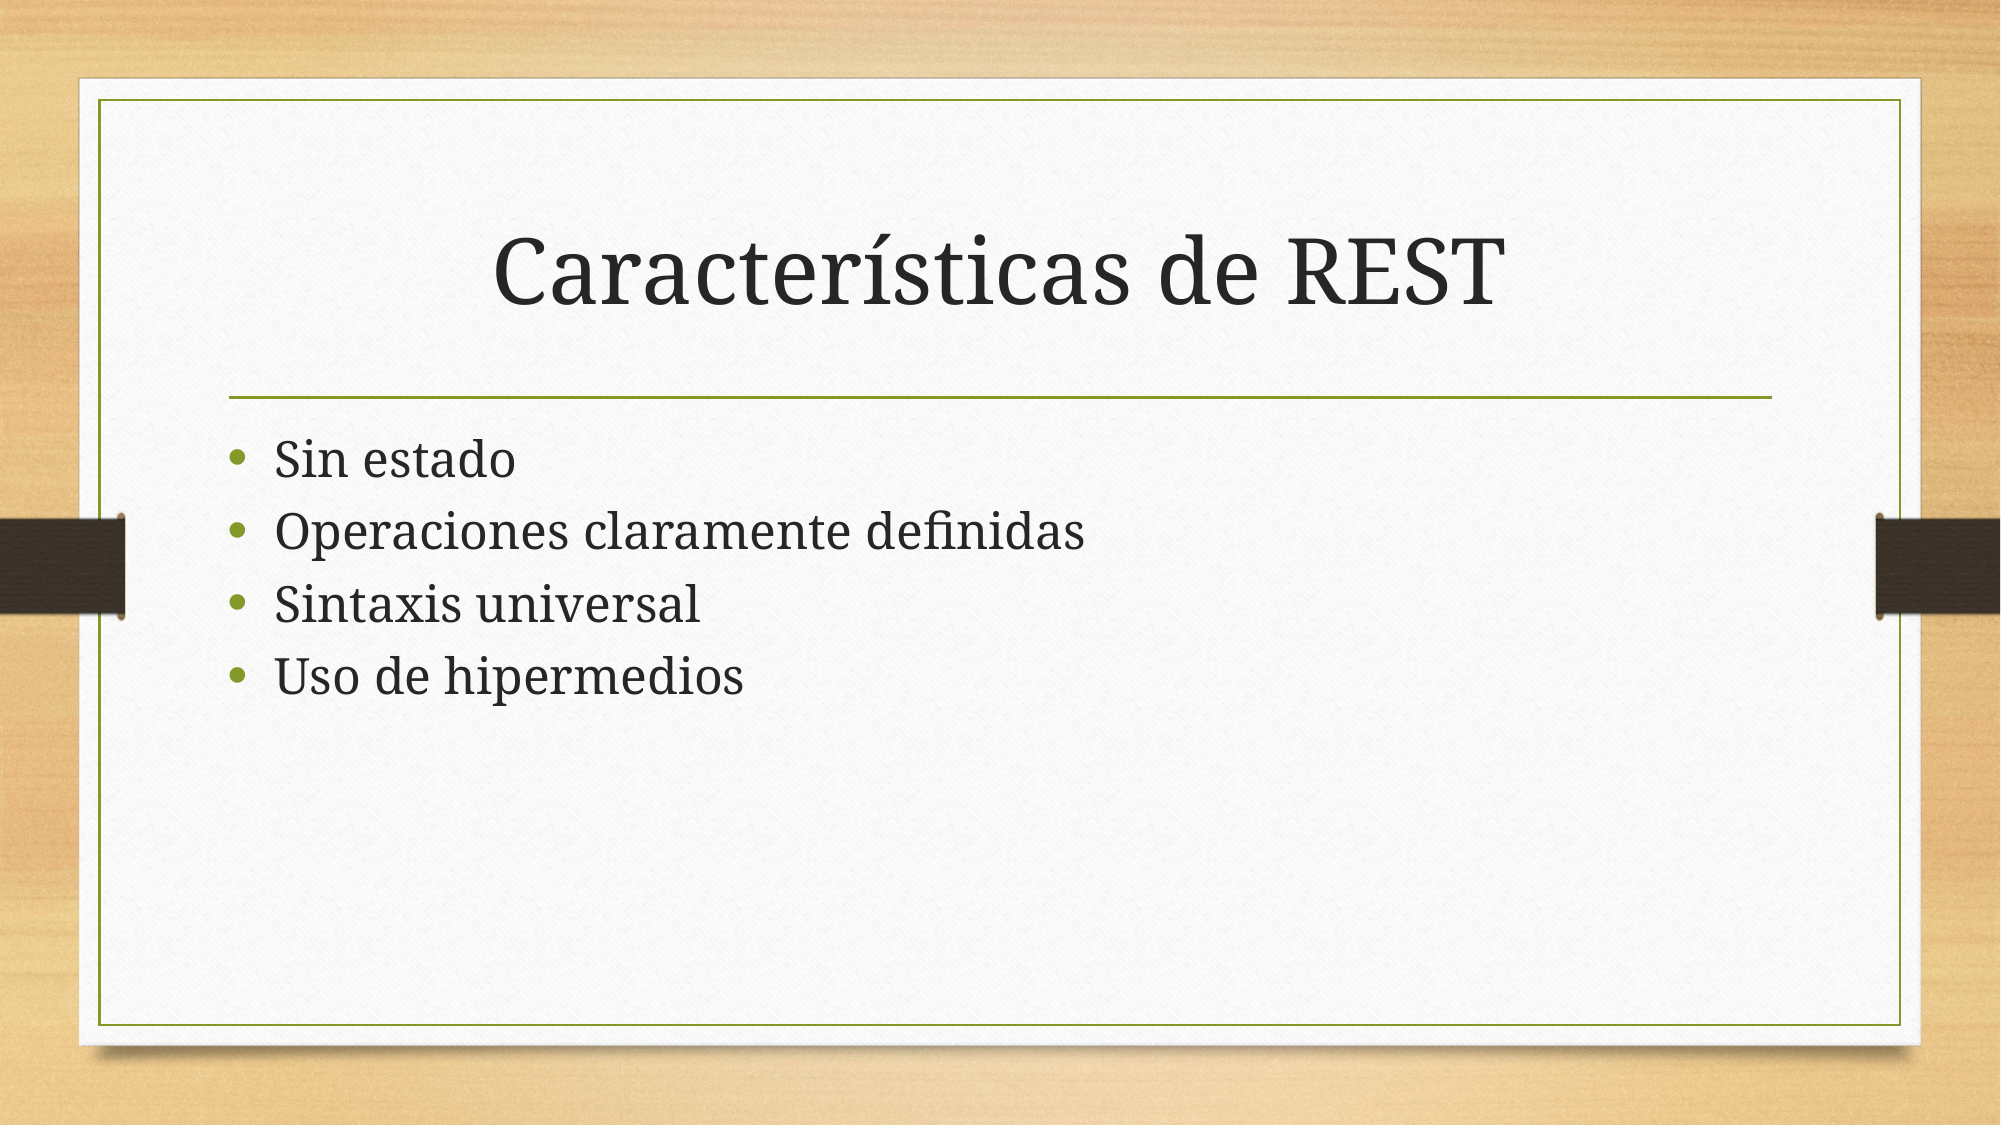

# Características de REST
Sin estado
Operaciones claramente definidas
Sintaxis universal
Uso de hipermedios